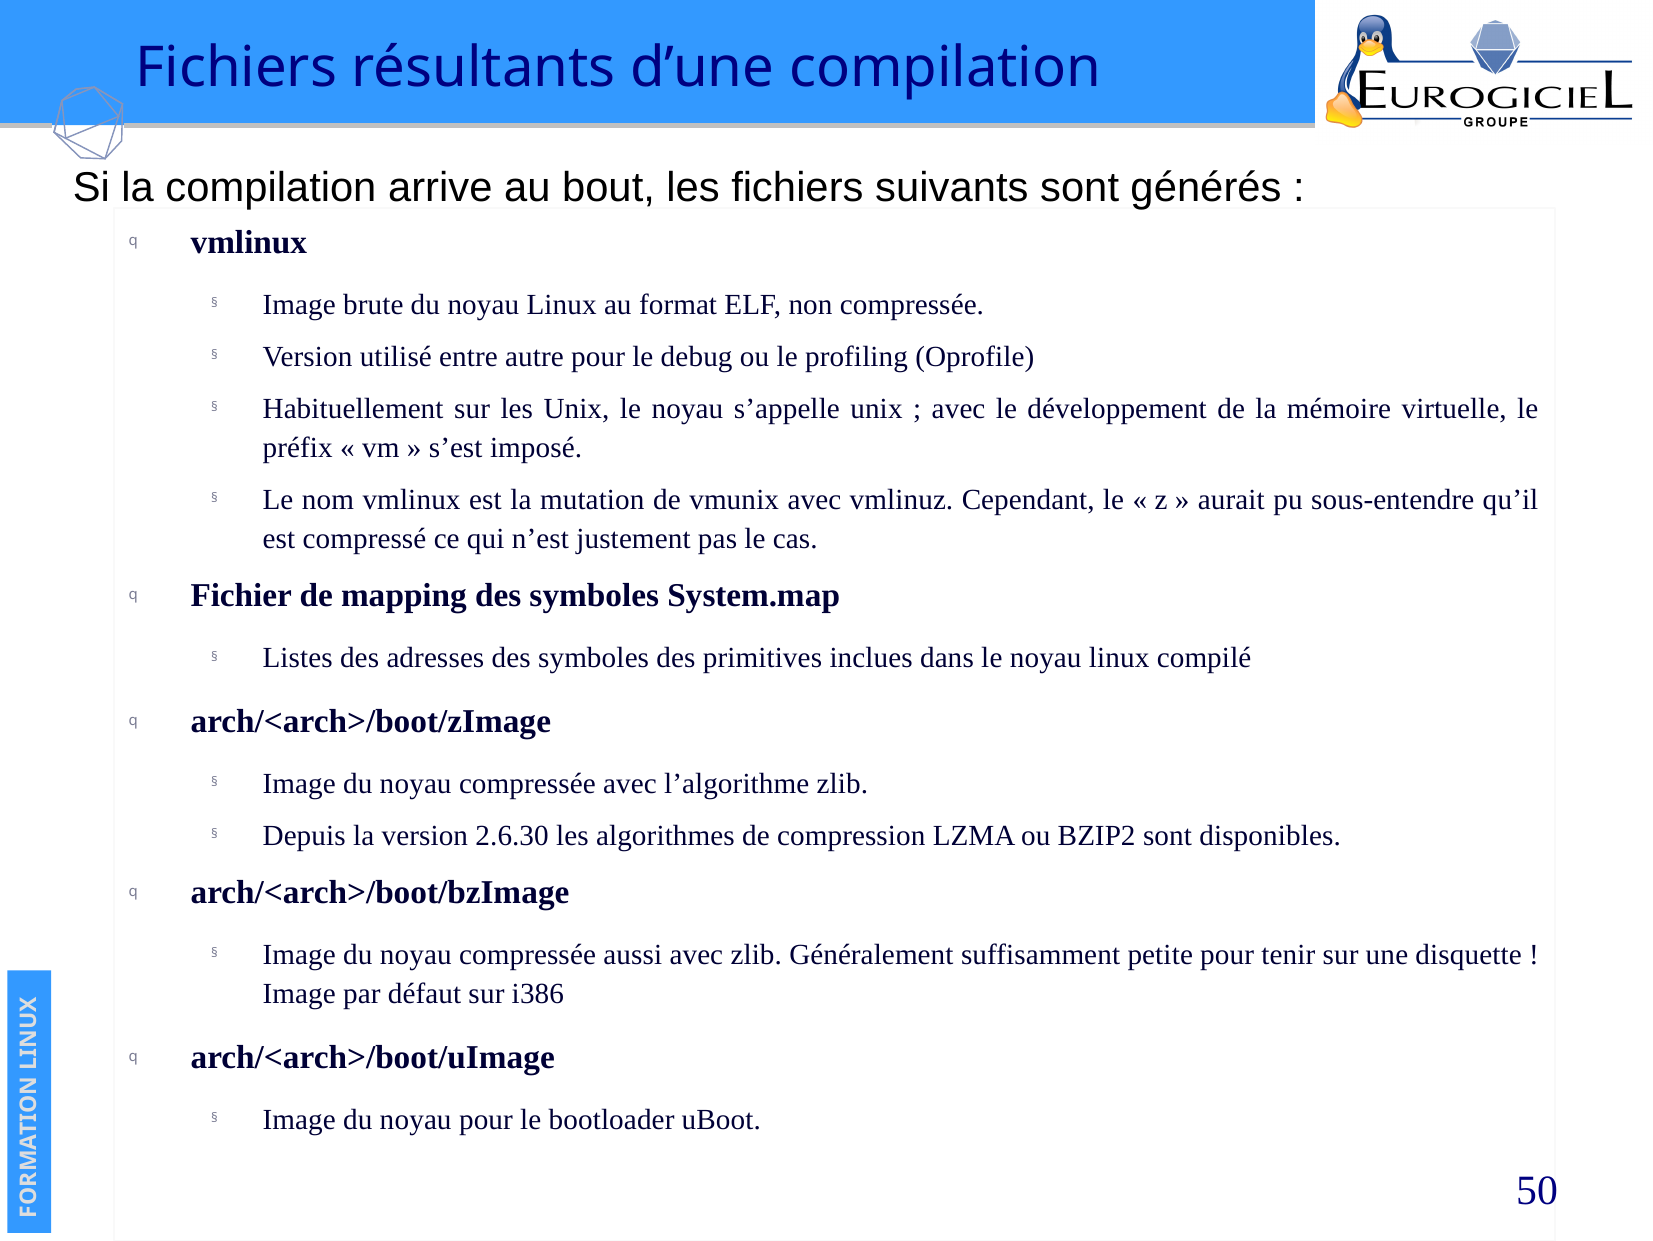

# Fichiers résultants d’une compilation
 Si la compilation arrive au bout, les fichiers suivants sont générés :
vmlinux
Image brute du noyau Linux au format ELF, non compressée.
Version utilisé entre autre pour le debug ou le profiling (Oprofile)
Habituellement sur les Unix, le noyau s’appelle unix ; avec le développement de la mémoire virtuelle, le préfix « vm » s’est imposé.
Le nom vmlinux est la mutation de vmunix avec vmlinuz. Cependant, le « z » aurait pu sous-entendre qu’il est compressé ce qui n’est justement pas le cas.
Fichier de mapping des symboles System.map
Listes des adresses des symboles des primitives inclues dans le noyau linux compilé
arch/<arch>/boot/zImage
Image du noyau compressée avec l’algorithme zlib.
Depuis la version 2.6.30 les algorithmes de compression LZMA ou BZIP2 sont disponibles.
arch/<arch>/boot/bzImage
Image du noyau compressée aussi avec zlib. Généralement suffisamment petite pour tenir sur une disquette ! Image par défaut sur i386
arch/<arch>/boot/uImage
Image du noyau pour le bootloader uBoot.